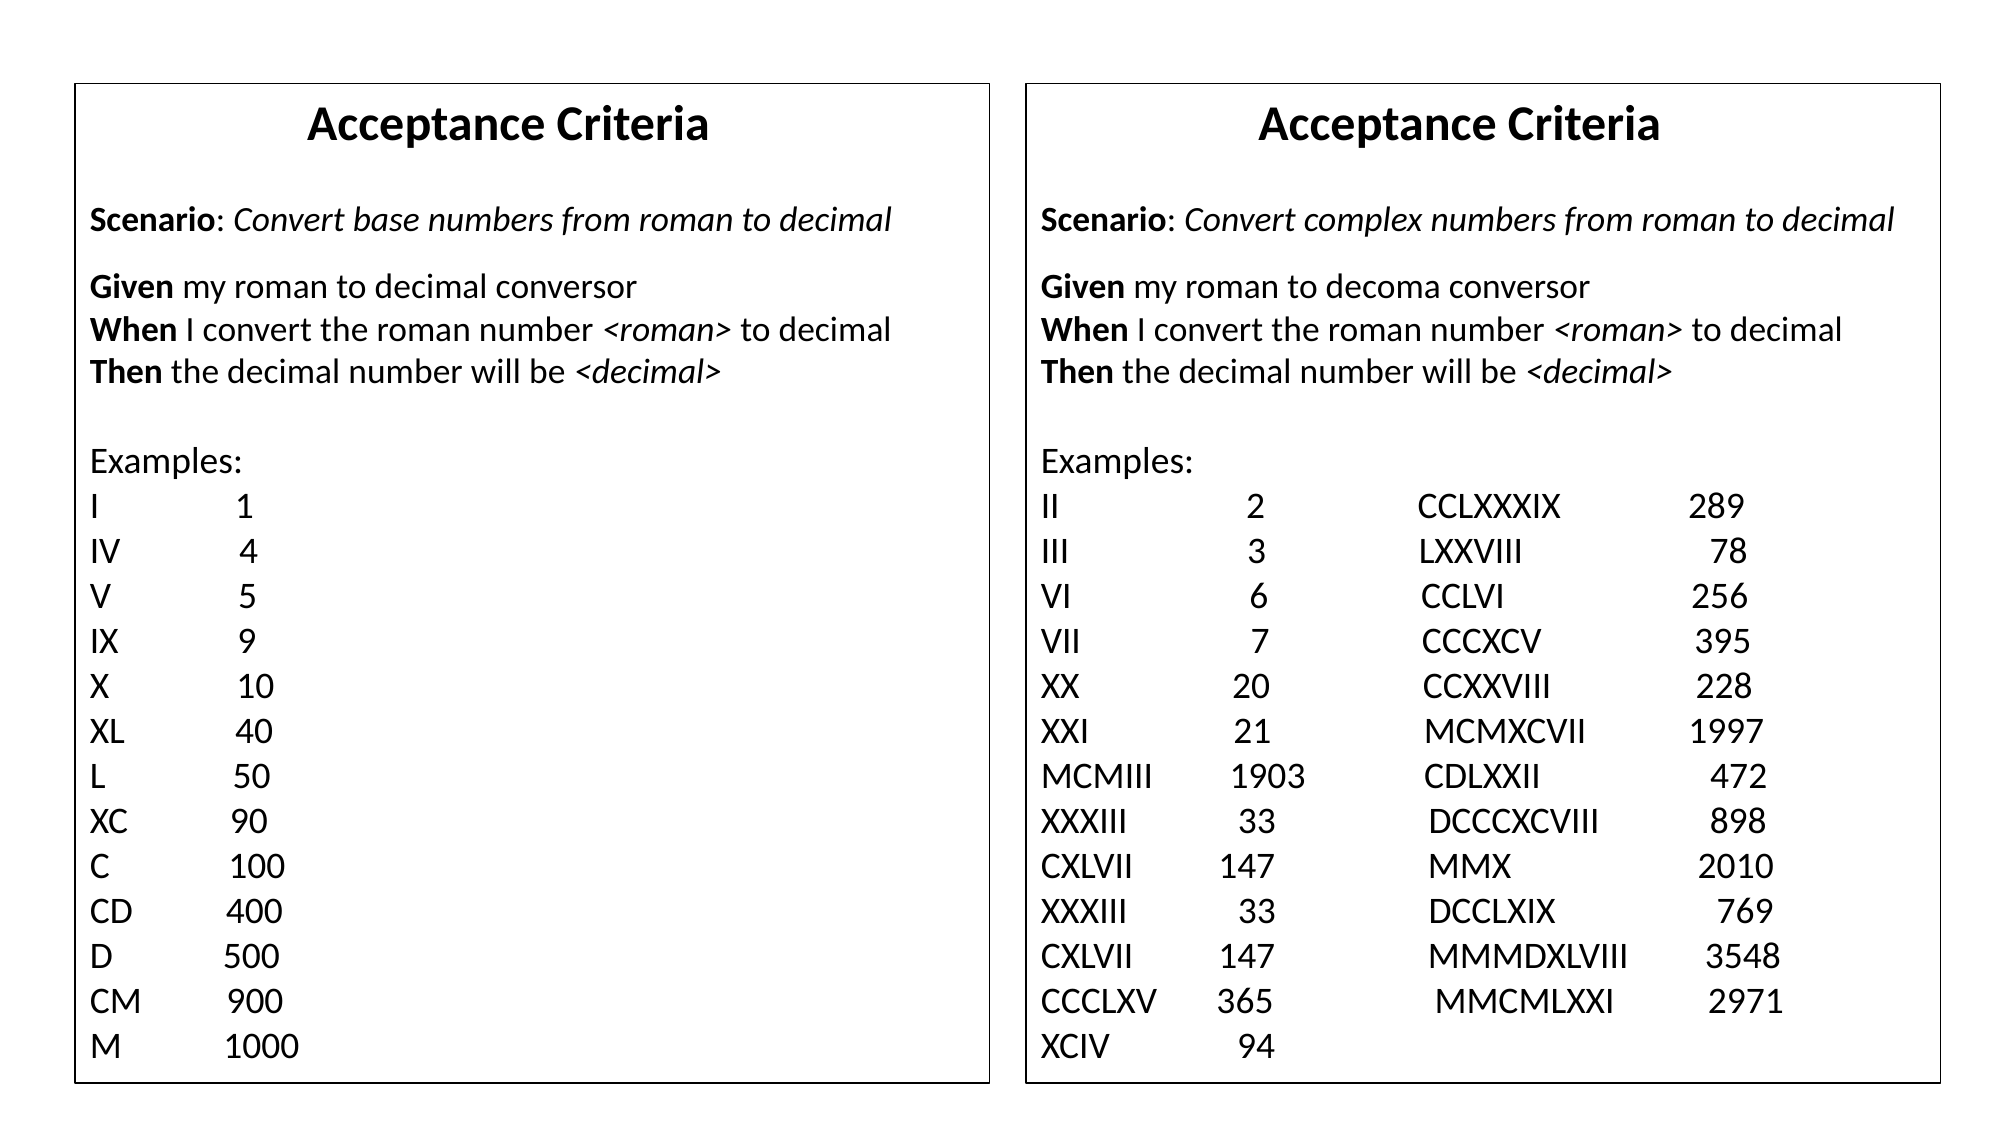

Acceptance Criteria
Scenario: Convert base numbers from roman to decimal
Given my roman to decimal conversor
When I convert the roman number <roman> to decimal
Then the decimal number will be <decimal>
Examples:
I 1
IV 4
V 5
IX 9
X 10
XL 40
L 50
XC 90
C 100
CD 400
D 500
CM 900
M 1000
	Acceptance Criteria
Scenario: Convert complex numbers from roman to decimal
Given my roman to decoma conversor
When I convert the roman number <roman> to decimal
Then the decimal number will be <decimal>
Examples:
II 2 CCLXXXIX 289
III 3 LXXVIII 78
VI 6 CCLVI 256
VII 7 CCCXCV 395
XX 20 CCXXVIII 228
XXI 21 MCMXCVII 1997
MCMIII 1903 CDLXXII 472
XXXIII 33 DCCCXCVIII 898
CXLVII 147 MMX 2010
XXXIII 33 DCCLXIX 769
CXLVII 147 MMMDXLVIII 3548
CCCLXV 365 MMCMLXXI 2971
XCIV 94